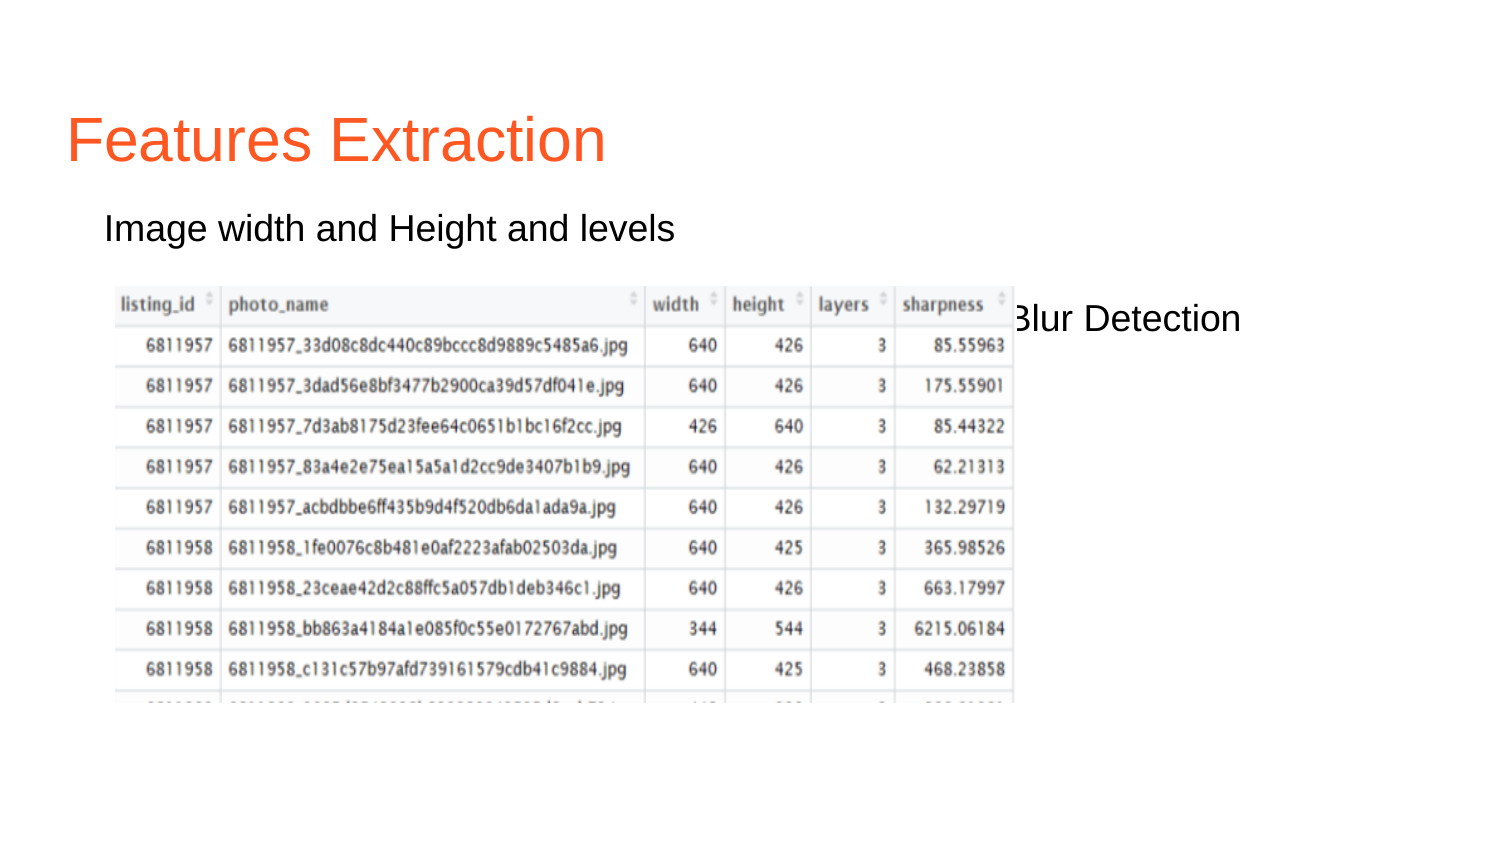

# Features Extraction
Image width and Height and levels
 Blur Detection